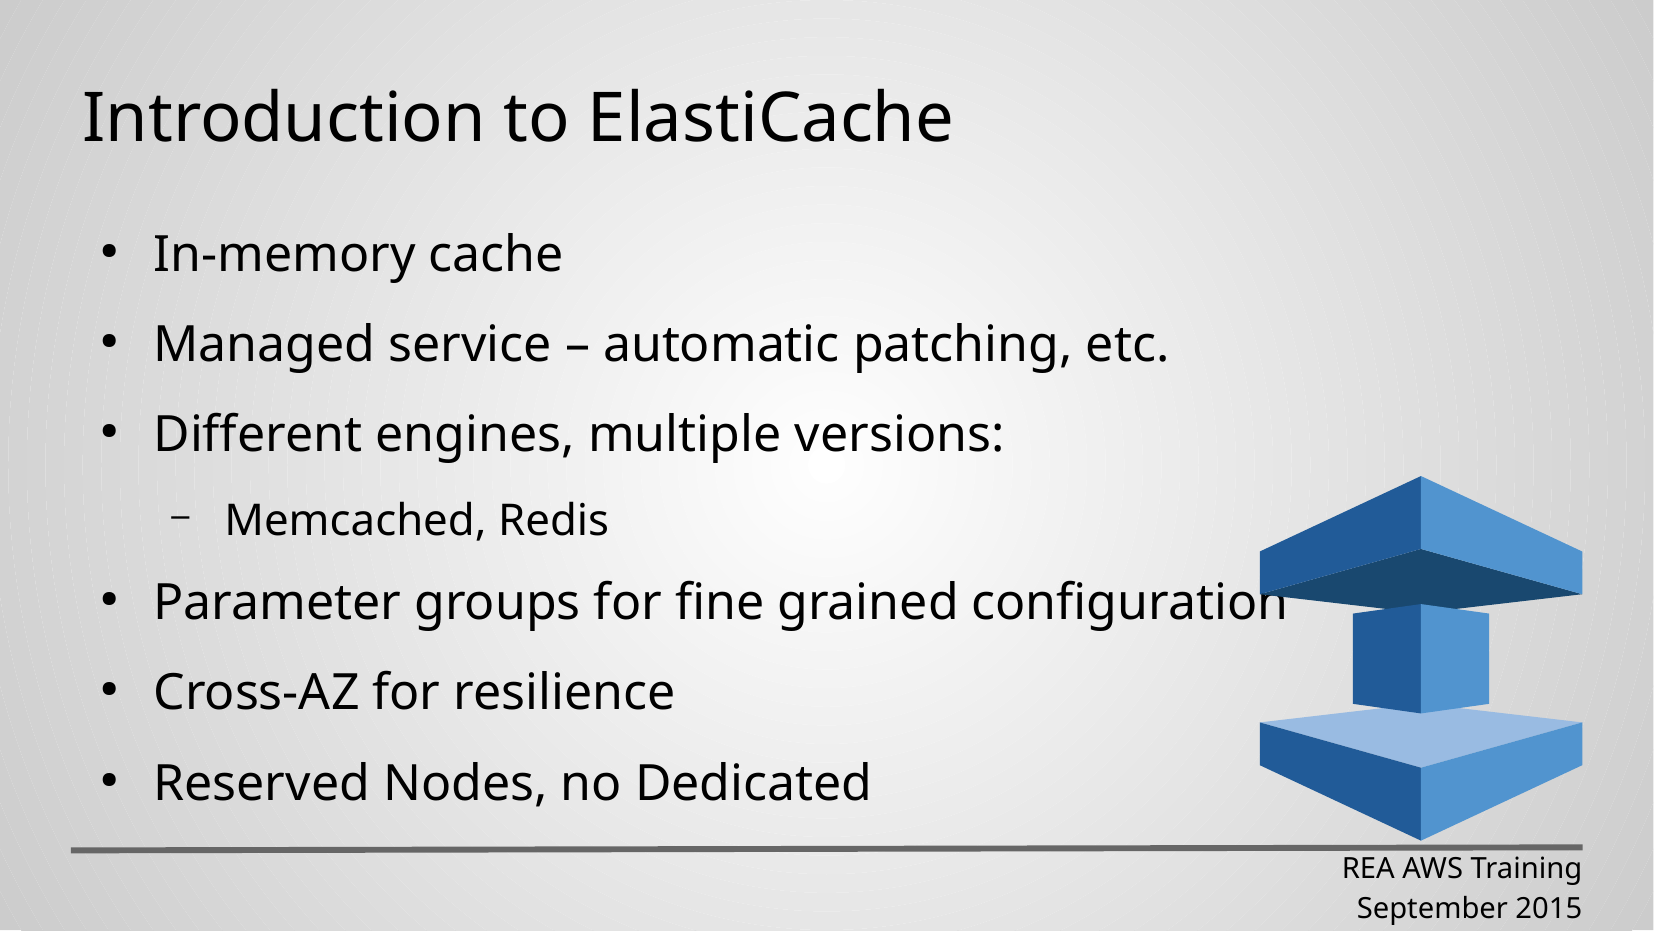

# Introduction to ElastiCache
In-memory cache
Managed service – automatic patching, etc.
Different engines, multiple versions:
Memcached, Redis
Parameter groups for fine grained configuration
Cross-AZ for resilience
Reserved Nodes, no Dedicated